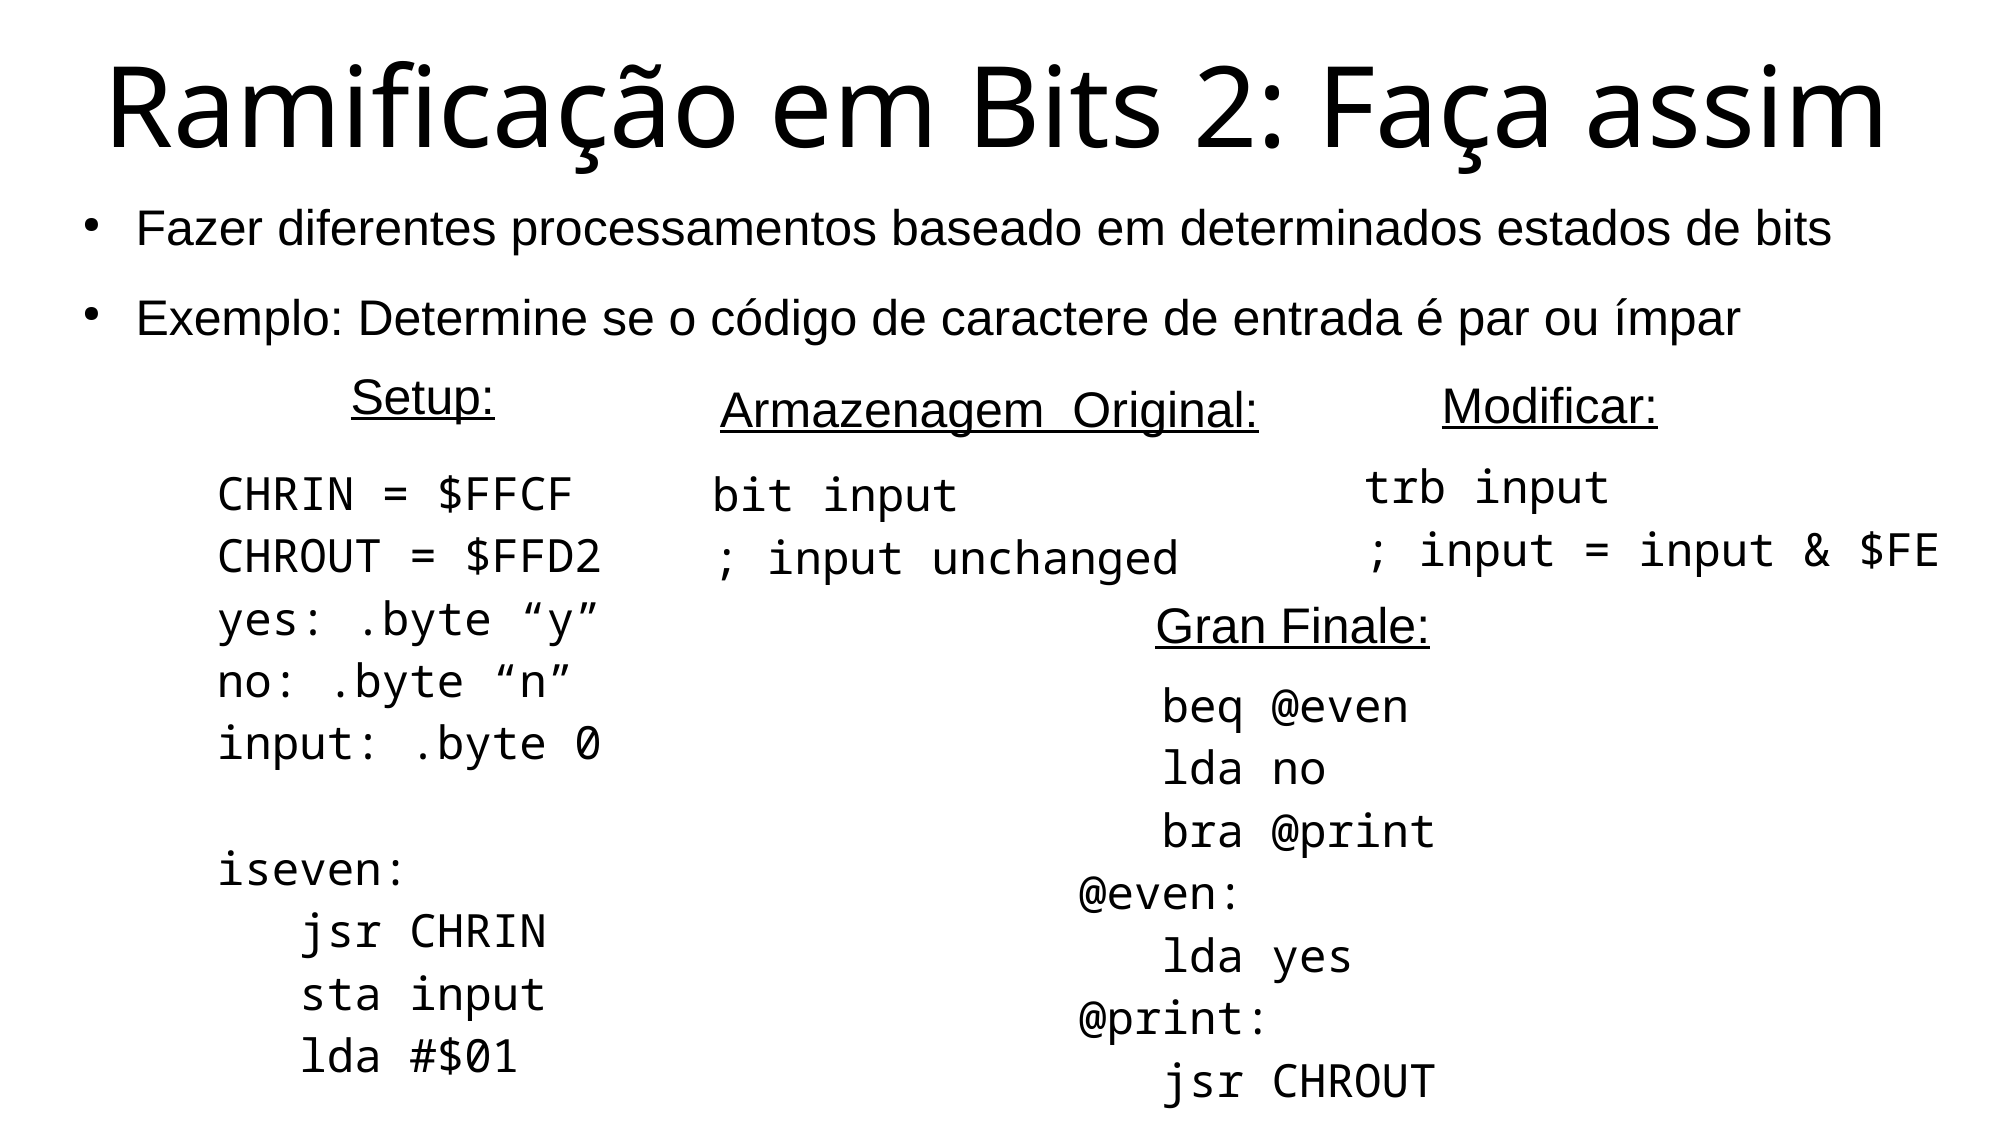

Ramificação em Bits 2: Faça assim
# Fazer diferentes processamentos baseado em determinados estados de bits
Exemplo: Determine se o código de caractere de entrada é par ou ímpar
Setup:
Modificar:
Armazenagem Original:
trb input
; input = input & $FE
CHRIN = $FFCF
CHROUT = $FFD2
yes: .byte “y”
no: .byte “n”
input: .byte 0
iseven:
 jsr CHRIN
 sta input
 lda #$01
bit input
; input unchanged
Gran Finale:
 beq @even
 lda no
 bra @print
@even:
 lda yes
@print:
 jsr CHROUT
 rts